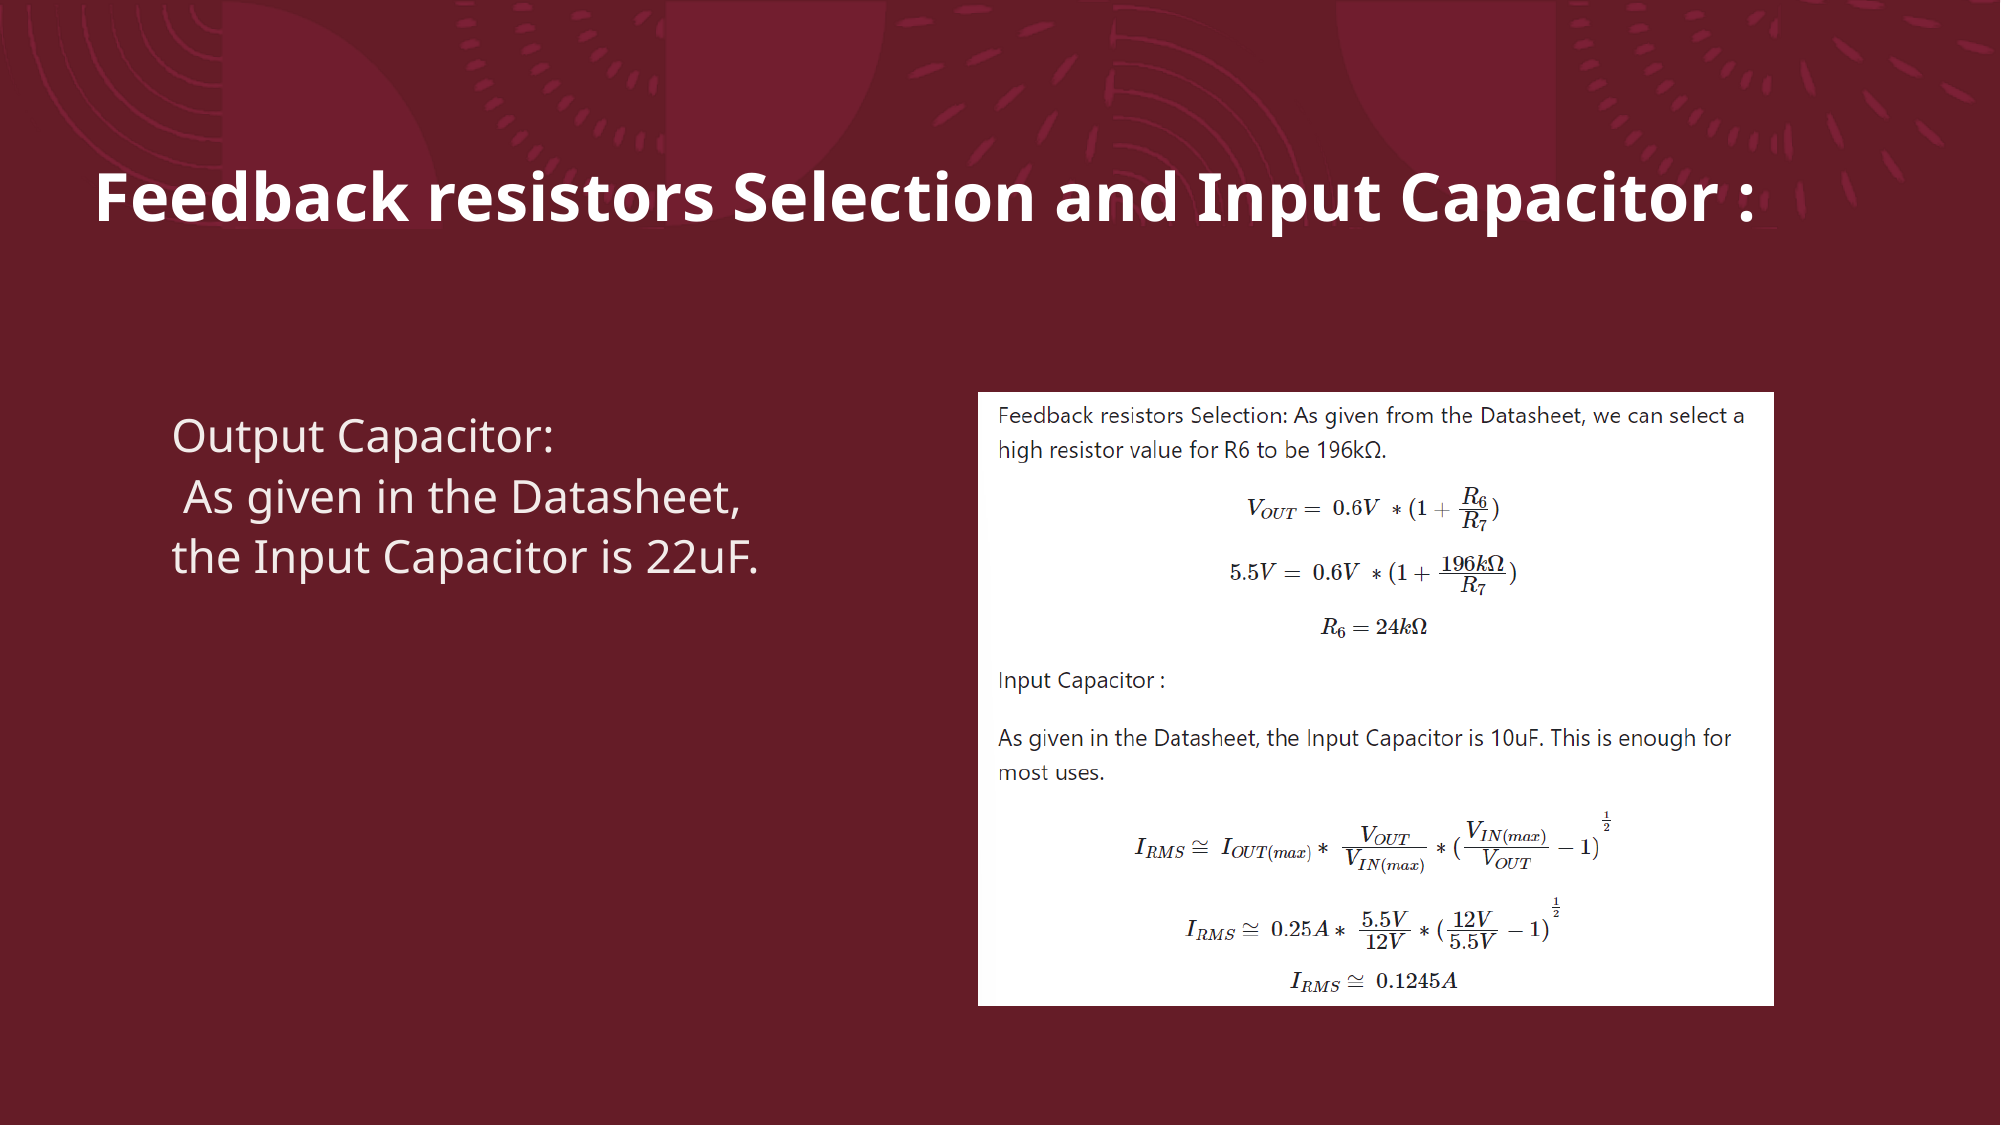

# Feedback resistors Selection and Input Capacitor :
Output Capacitor: As given in the Datasheet, the Input Capacitor is 22uF.